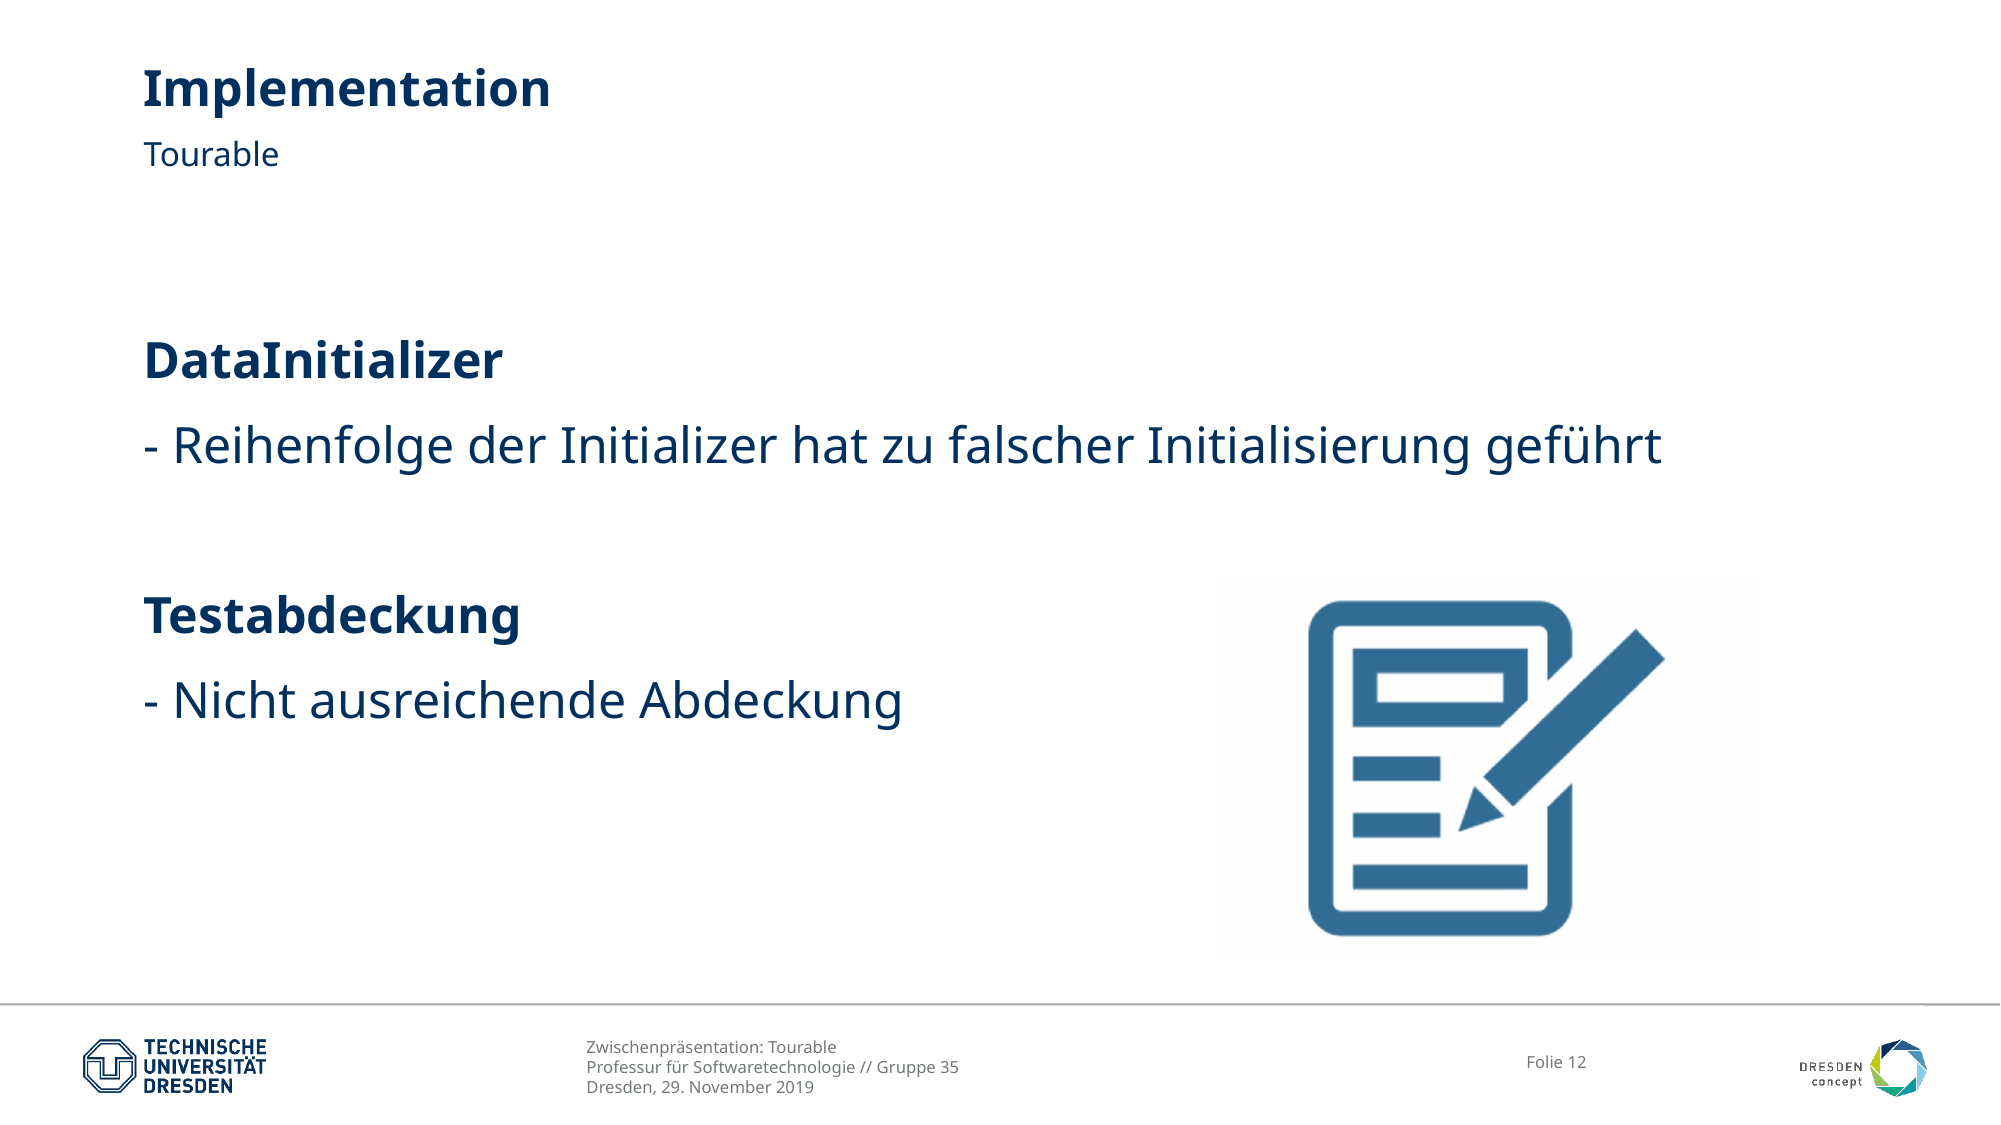

# Implementation Tourable
DataInitializer
- Reihenfolge der Initializer hat zu falscher Initialisierung geführt
Testabdeckung
- Nicht ausreichende Abdeckung